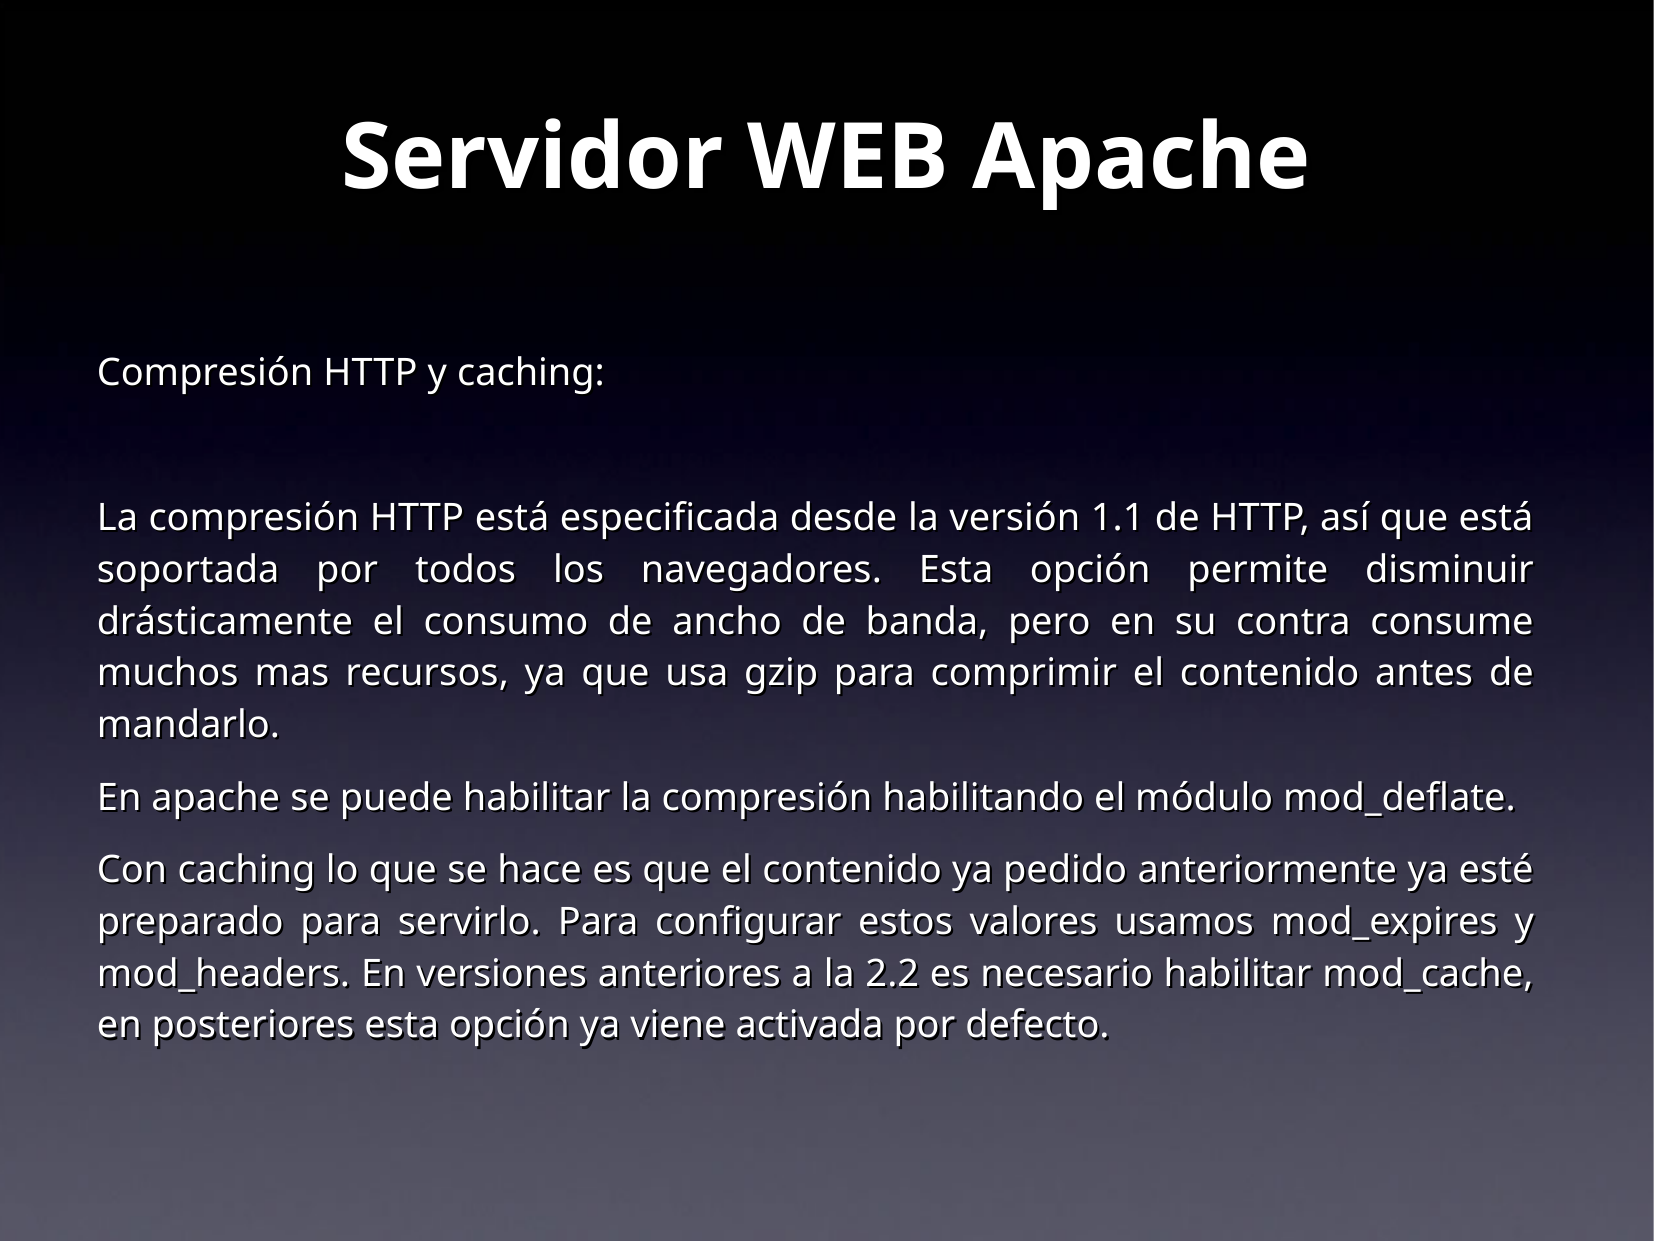

# Servidor WEB Apache
Compresión HTTP y caching:
La compresión HTTP está especificada desde la versión 1.1 de HTTP, así que está soportada por todos los navegadores. Esta opción permite disminuir drásticamente el consumo de ancho de banda, pero en su contra consume muchos mas recursos, ya que usa gzip para comprimir el contenido antes de mandarlo.
En apache se puede habilitar la compresión habilitando el módulo mod_deflate.
Con caching lo que se hace es que el contenido ya pedido anteriormente ya esté preparado para servirlo. Para configurar estos valores usamos mod_expires y mod_headers. En versiones anteriores a la 2.2 es necesario habilitar mod_cache, en posteriores esta opción ya viene activada por defecto.